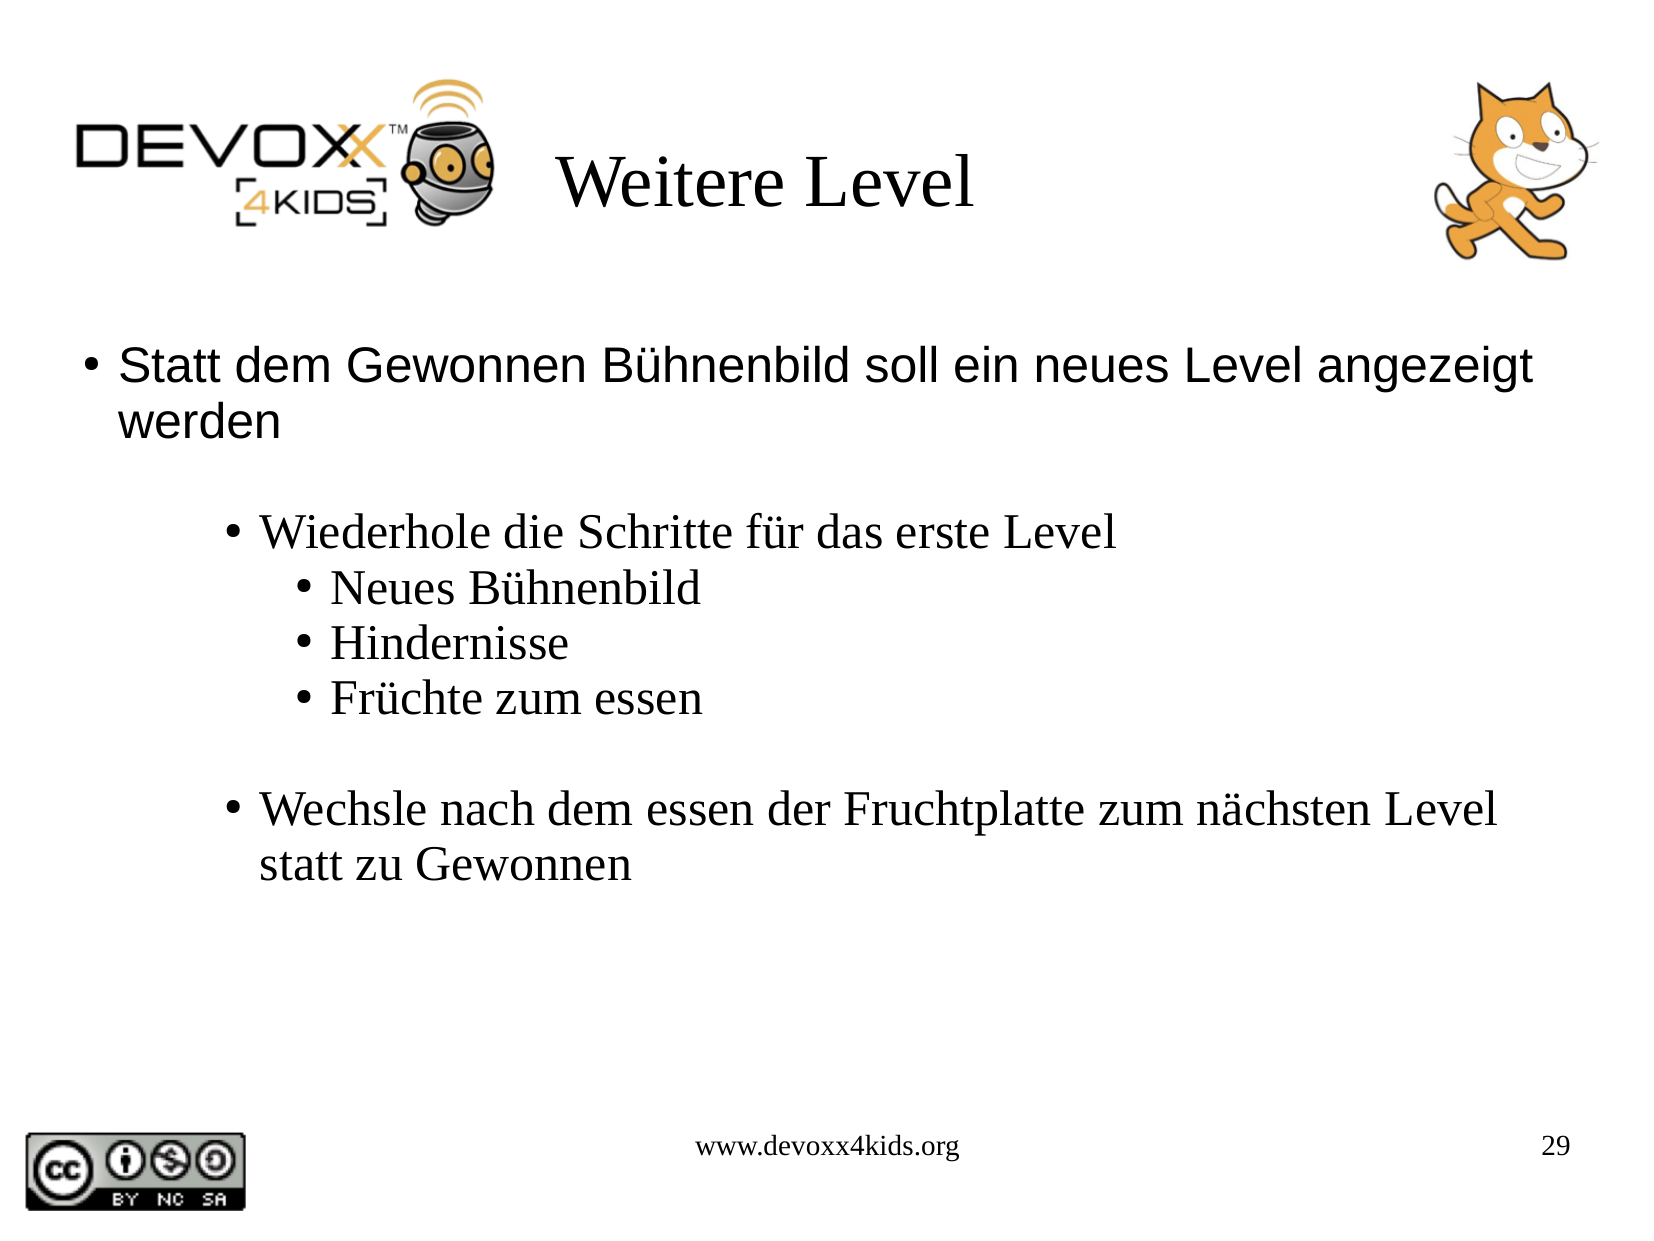

# Weitere Level
Statt dem Gewonnen Bühnenbild soll ein neues Level angezeigt werden
Wiederhole die Schritte für das erste Level
Neues Bühnenbild
Hindernisse
Früchte zum essen
Wechsle nach dem essen der Fruchtplatte zum nächsten Level statt zu Gewonnen
www.devoxx4kids.org
29